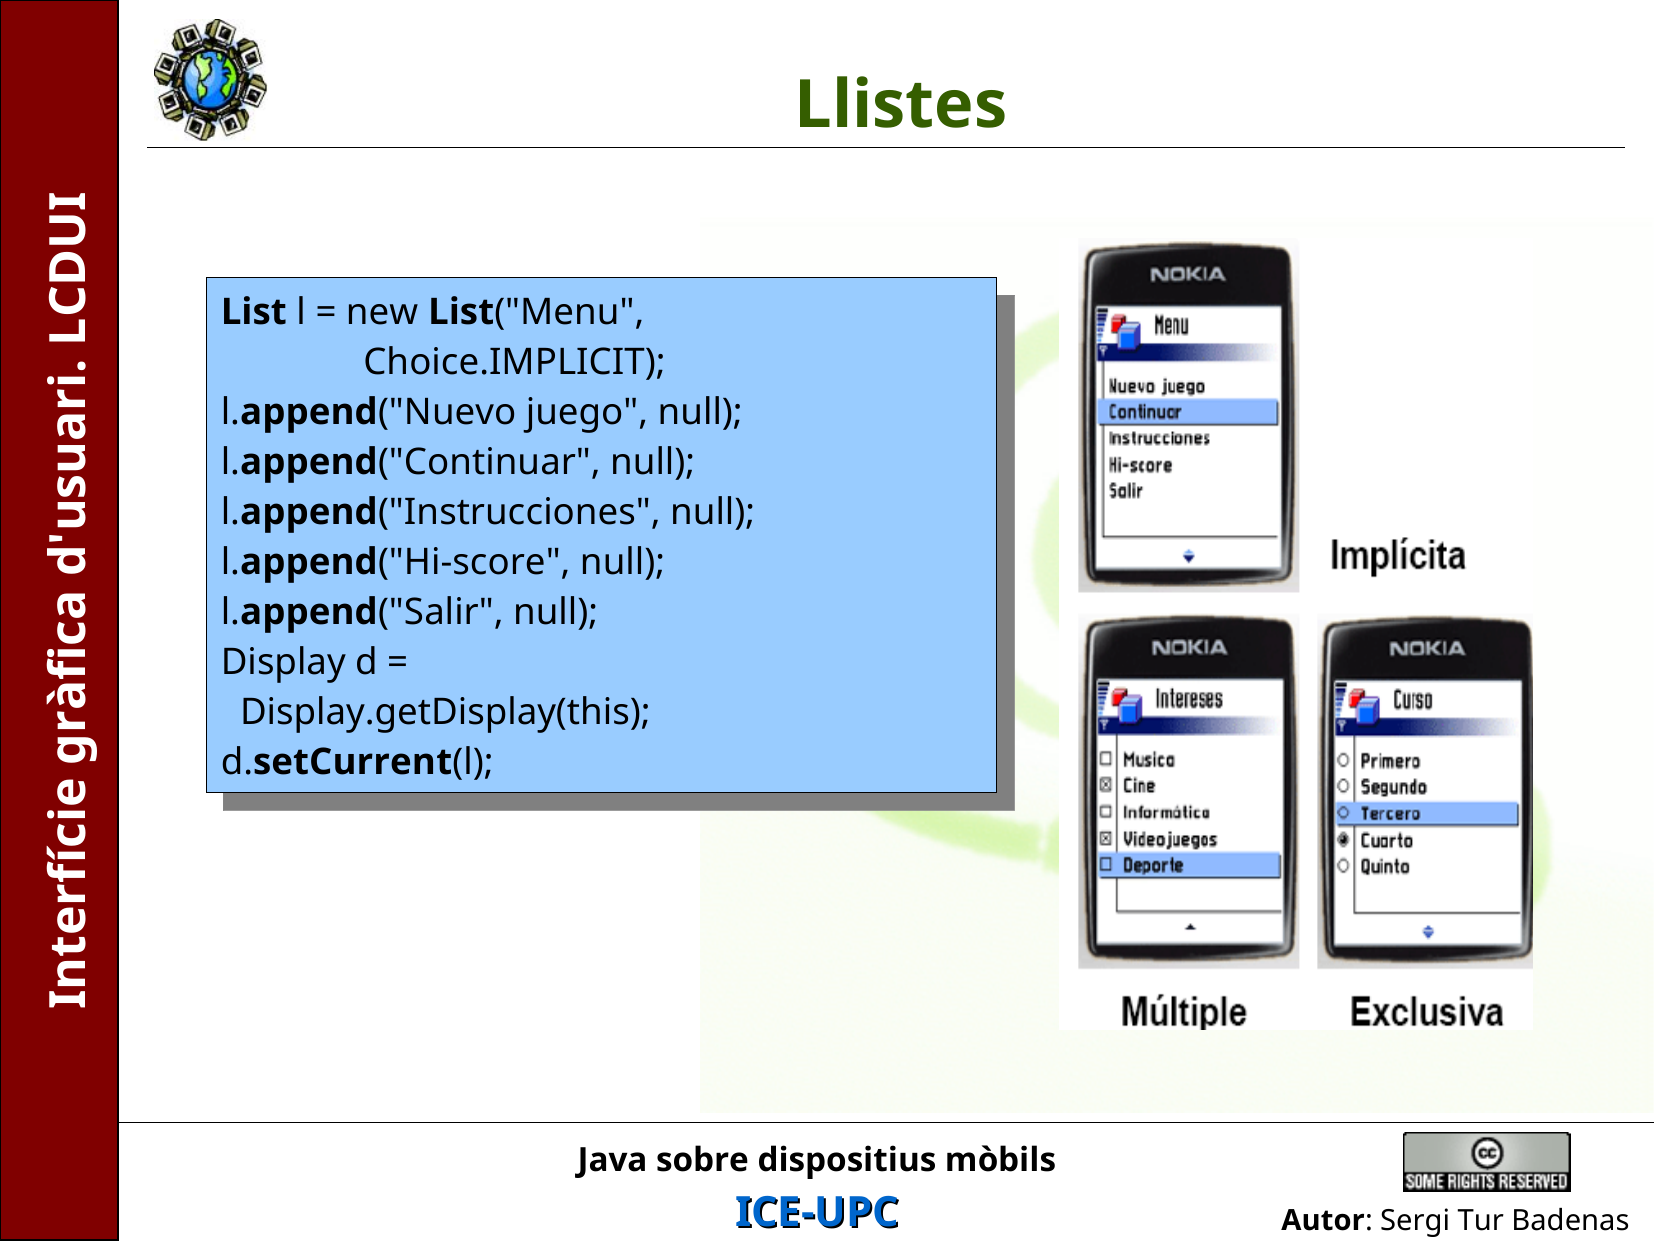

# Llistes
List l = new List("Menu",
 Choice.IMPLICIT);
l.append("Nuevo juego", null);
l.append("Continuar", null);
l.append("Instrucciones", null);
l.append("Hi-score", null);
l.append("Salir", null);
Display d =
 Display.getDisplay(this);
d.setCurrent(l);